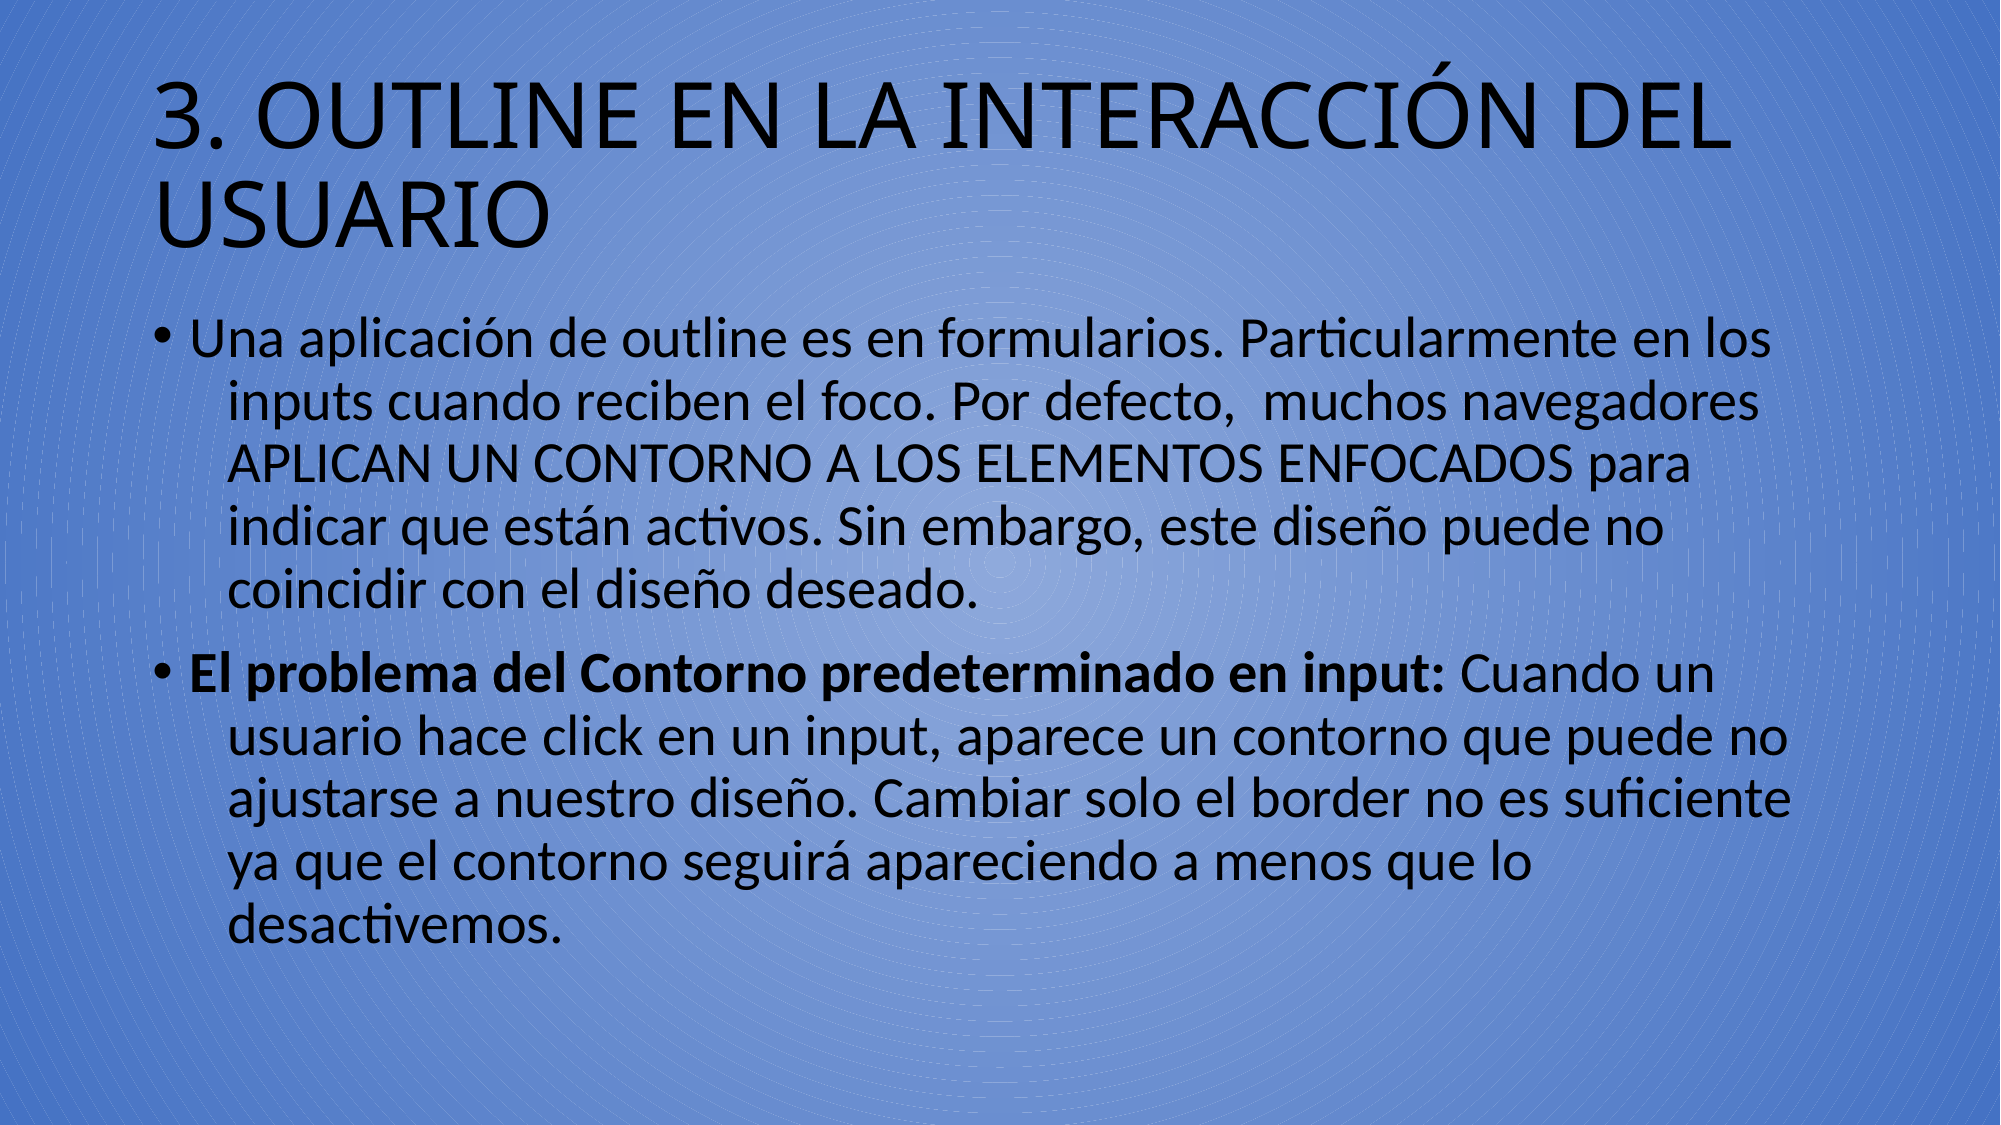

# 3. OUTLINE EN LA INTERACCIÓN DEL USUARIO
Una aplicación de outline es en formularios. Particularmente en los inputs cuando reciben el foco. Por defecto, muchos navegadores APLICAN UN CONTORNO A LOS ELEMENTOS ENFOCADOS para indicar que están activos. Sin embargo, este diseño puede no coincidir con el diseño deseado.
El problema del Contorno predeterminado en input: Cuando un usuario hace click en un input, aparece un contorno que puede no ajustarse a nuestro diseño. Cambiar solo el border no es suficiente ya que el contorno seguirá apareciendo a menos que lo desactivemos.